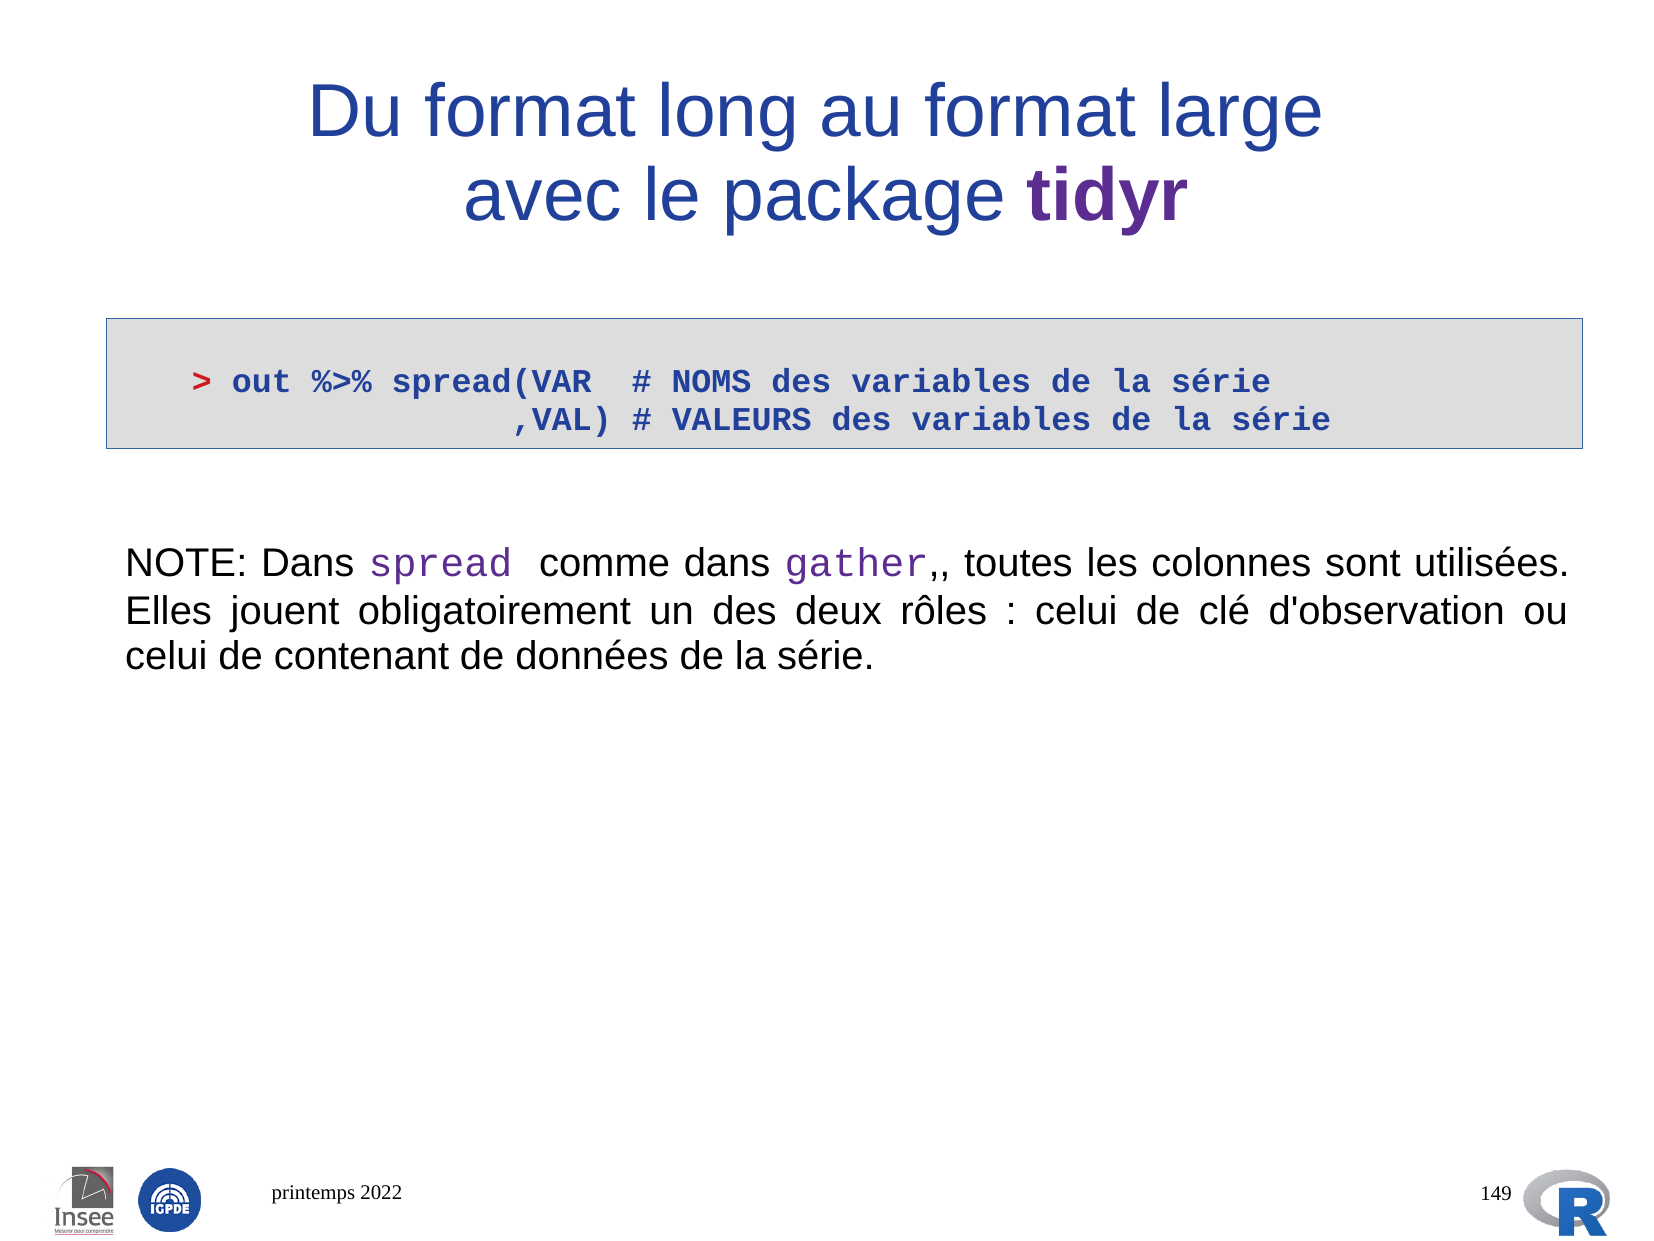

# Du format long au format large avec le package tidyr
NOTE: Dans spread comme dans gather,, toutes les colonnes sont utilisées. Elles jouent obligatoirement un des deux rôles : celui de clé d'observation ou celui de contenant de données de la série.
> out %>% spread(VAR # NOMS des variables de la série
 ,VAL) # VALEURS des variables de la série
printemps 2022
149